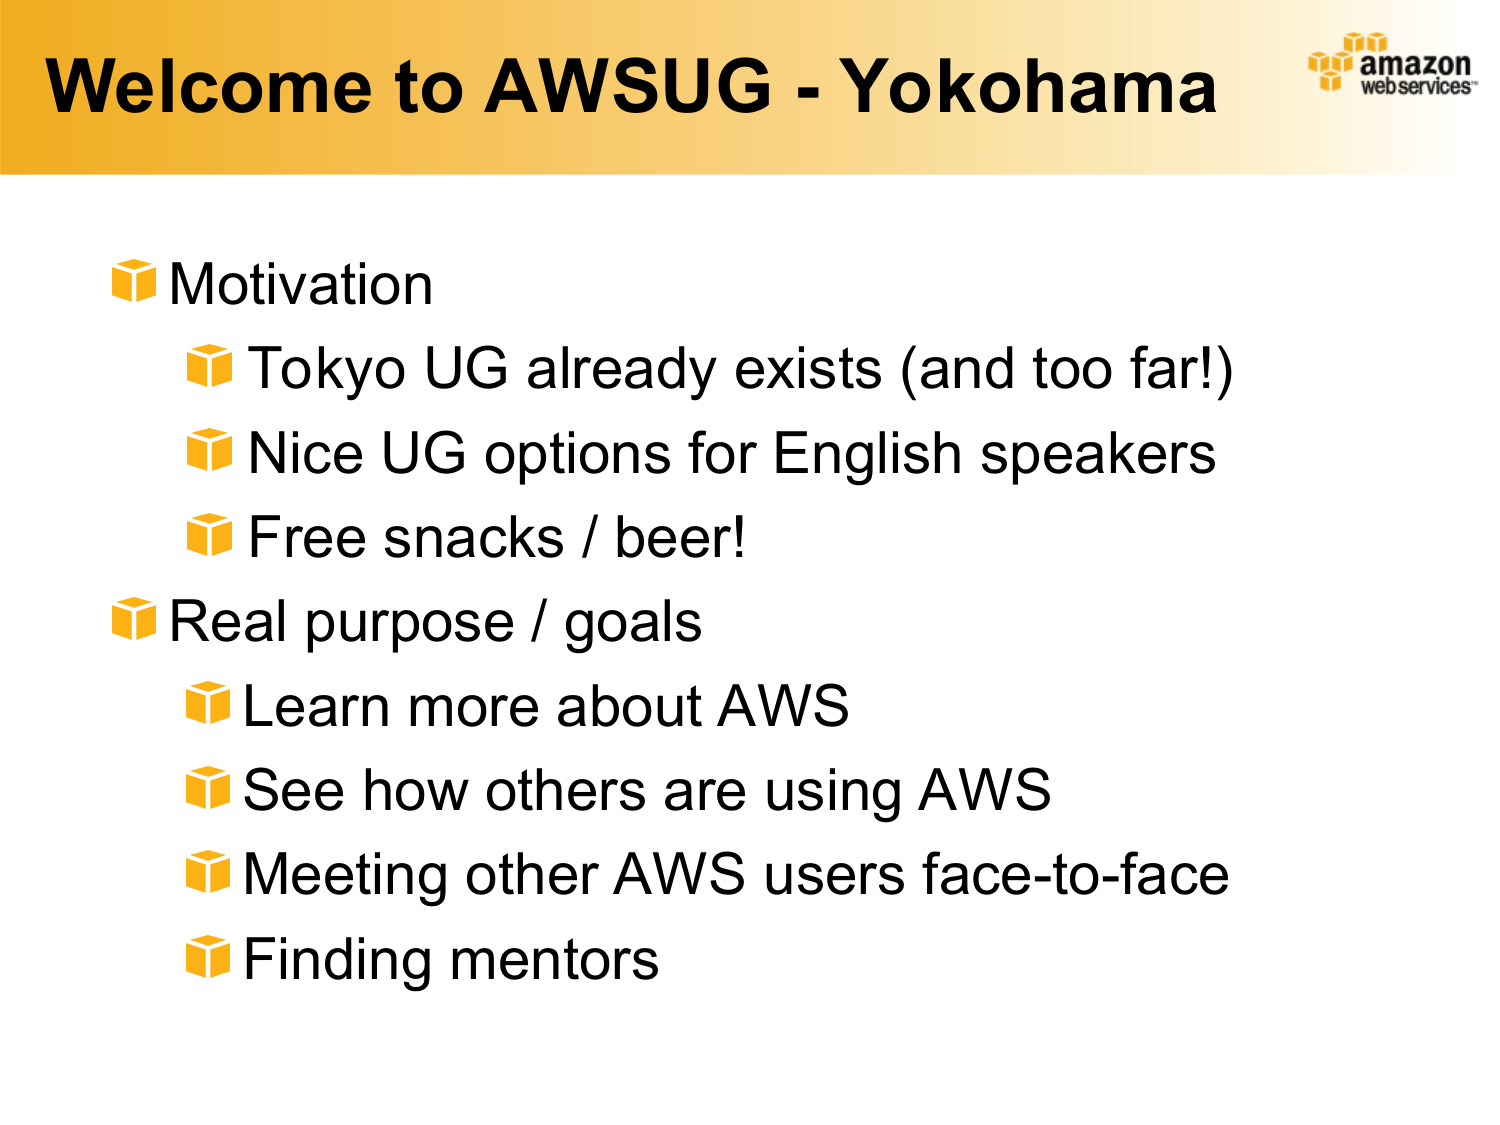

# Welcome to AWSUG - Yokohama
Motivation
 Tokyo UG already exists (and too far!)
 Nice UG options for English speakers
 Free snacks / beer!
Real purpose / goals
Learn more about AWS
See how others are using AWS
Meeting other AWS users face-to-face
Finding mentors